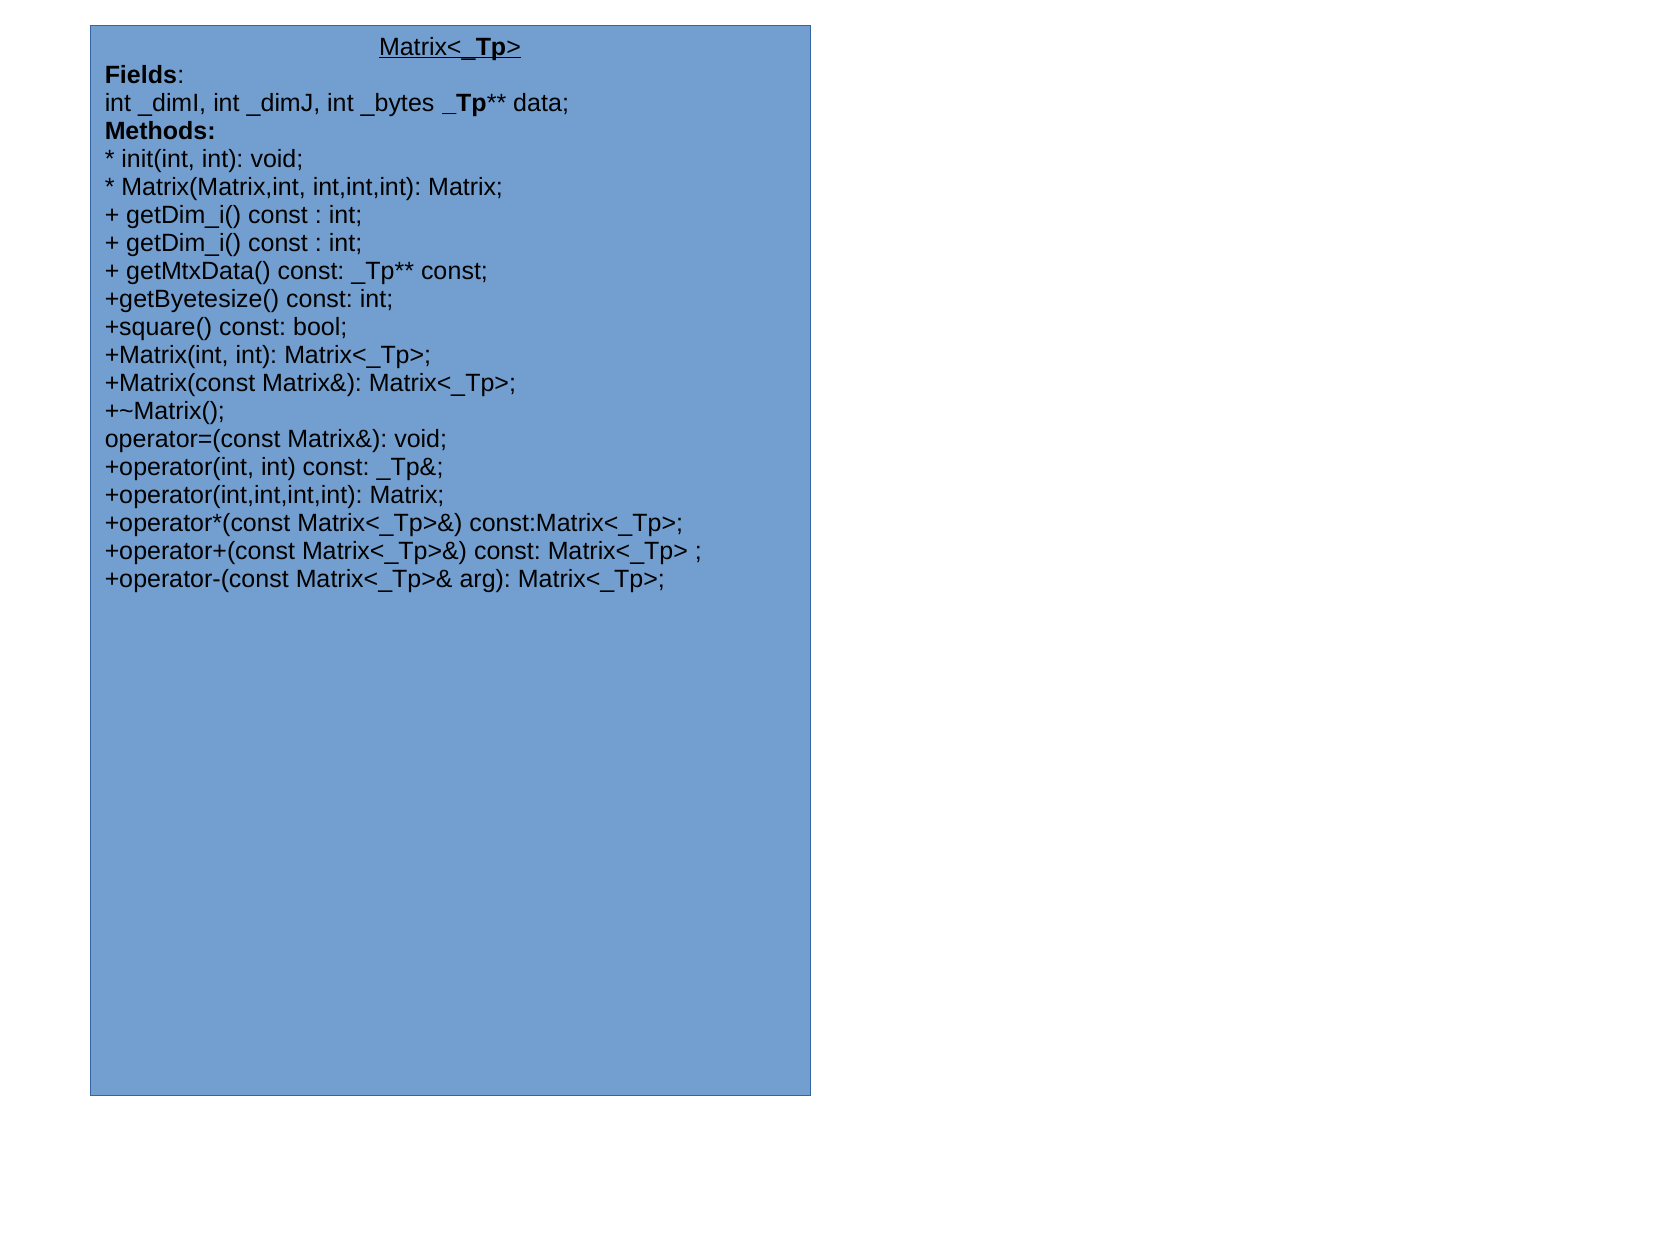

Matrix<_Tp>
Fields:
int _dimI, int _dimJ, int _bytes _Tp** data;
Methods:
* init(int, int): void;
* Matrix(Matrix,int, int,int,int): Matrix;
+ getDim_i() const : int;
+ getDim_i() const : int;
+ getMtxData() const: _Tp** const;
+getByetesize() const: int;
+square() const: bool;
+Matrix(int, int): Matrix<_Tp>;
+Matrix(const Matrix&): Matrix<_Tp>;
+~Matrix();
operator=(const Matrix&): void;
+operator(int, int) const: _Tp&;
+operator(int,int,int,int): Matrix;
+operator*(const Matrix<_Tp>&) const:Matrix<_Tp>;
+operator+(const Matrix<_Tp>&) const: Matrix<_Tp> ;
+operator-(const Matrix<_Tp>& arg): Matrix<_Tp>;